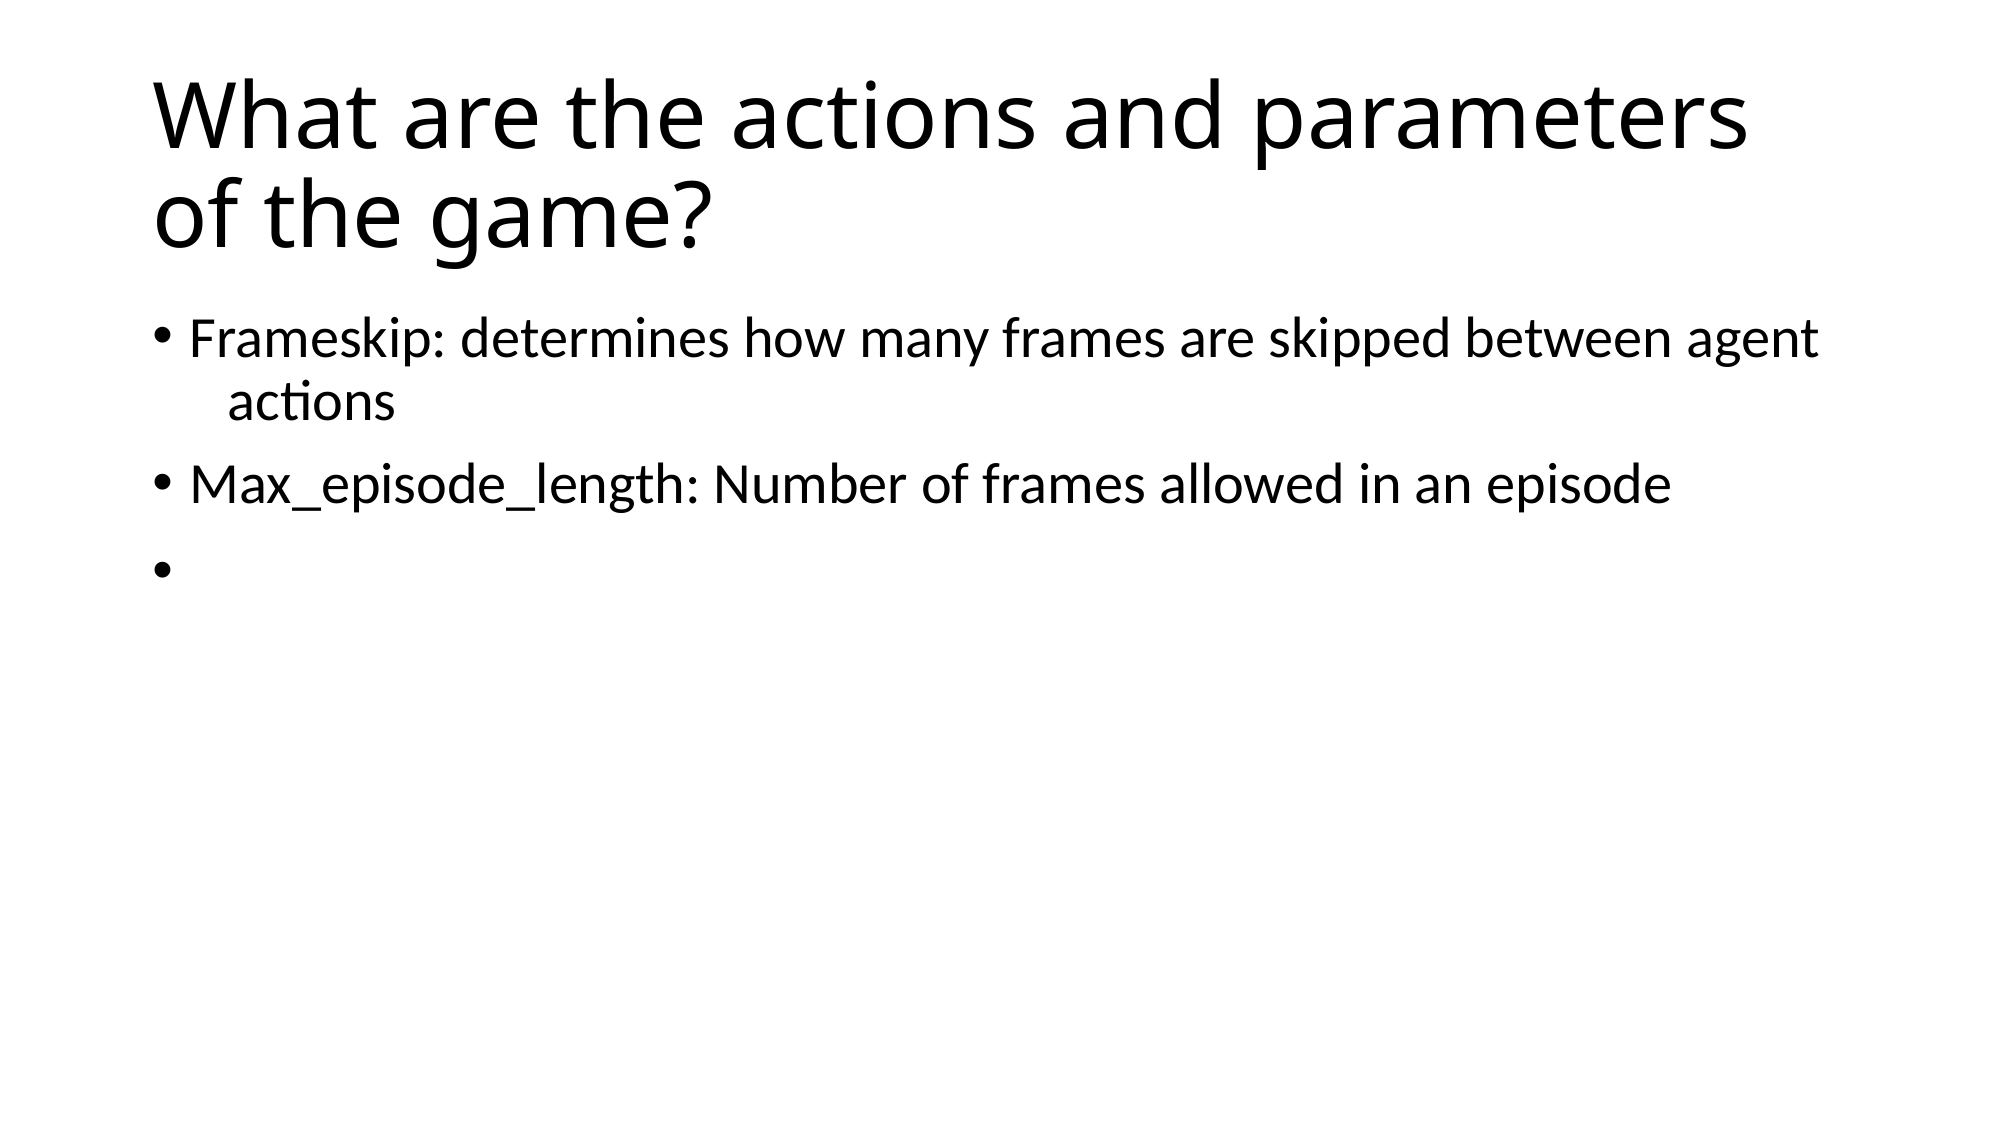

# What are the actions and parameters of the game?
Frameskip: determines how many frames are skipped between agent actions
Max_episode_length: Number of frames allowed in an episode